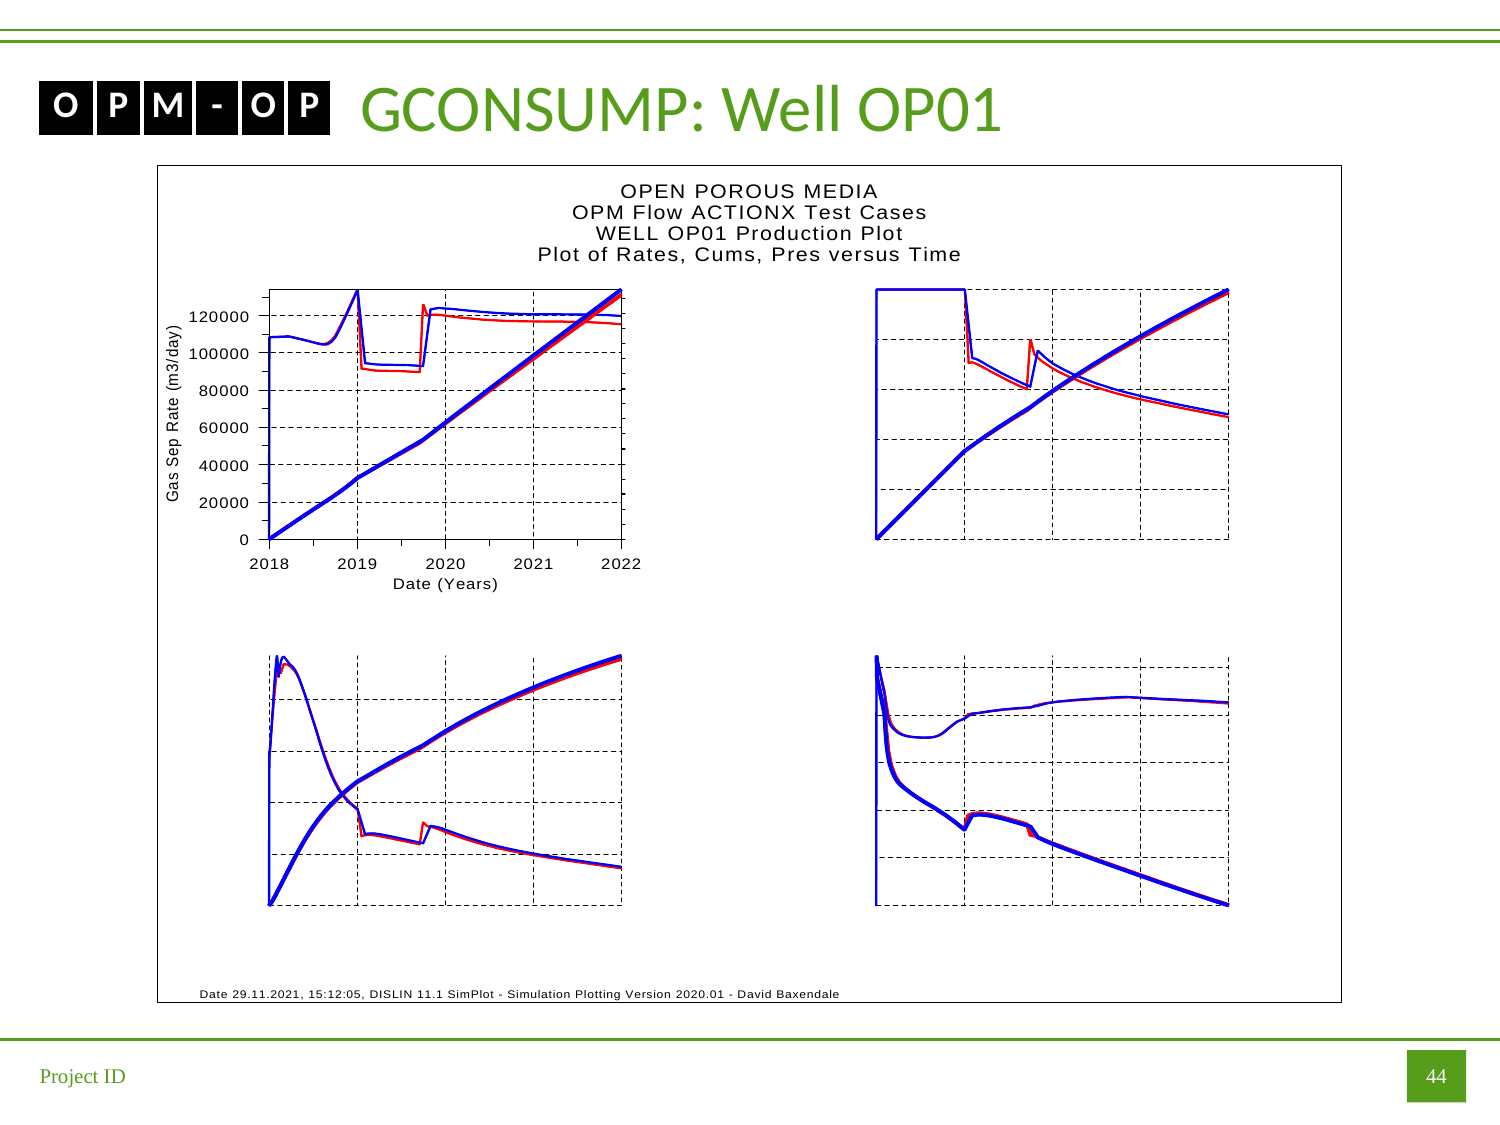

# GCONSUMP: well OP01
Project ID
44